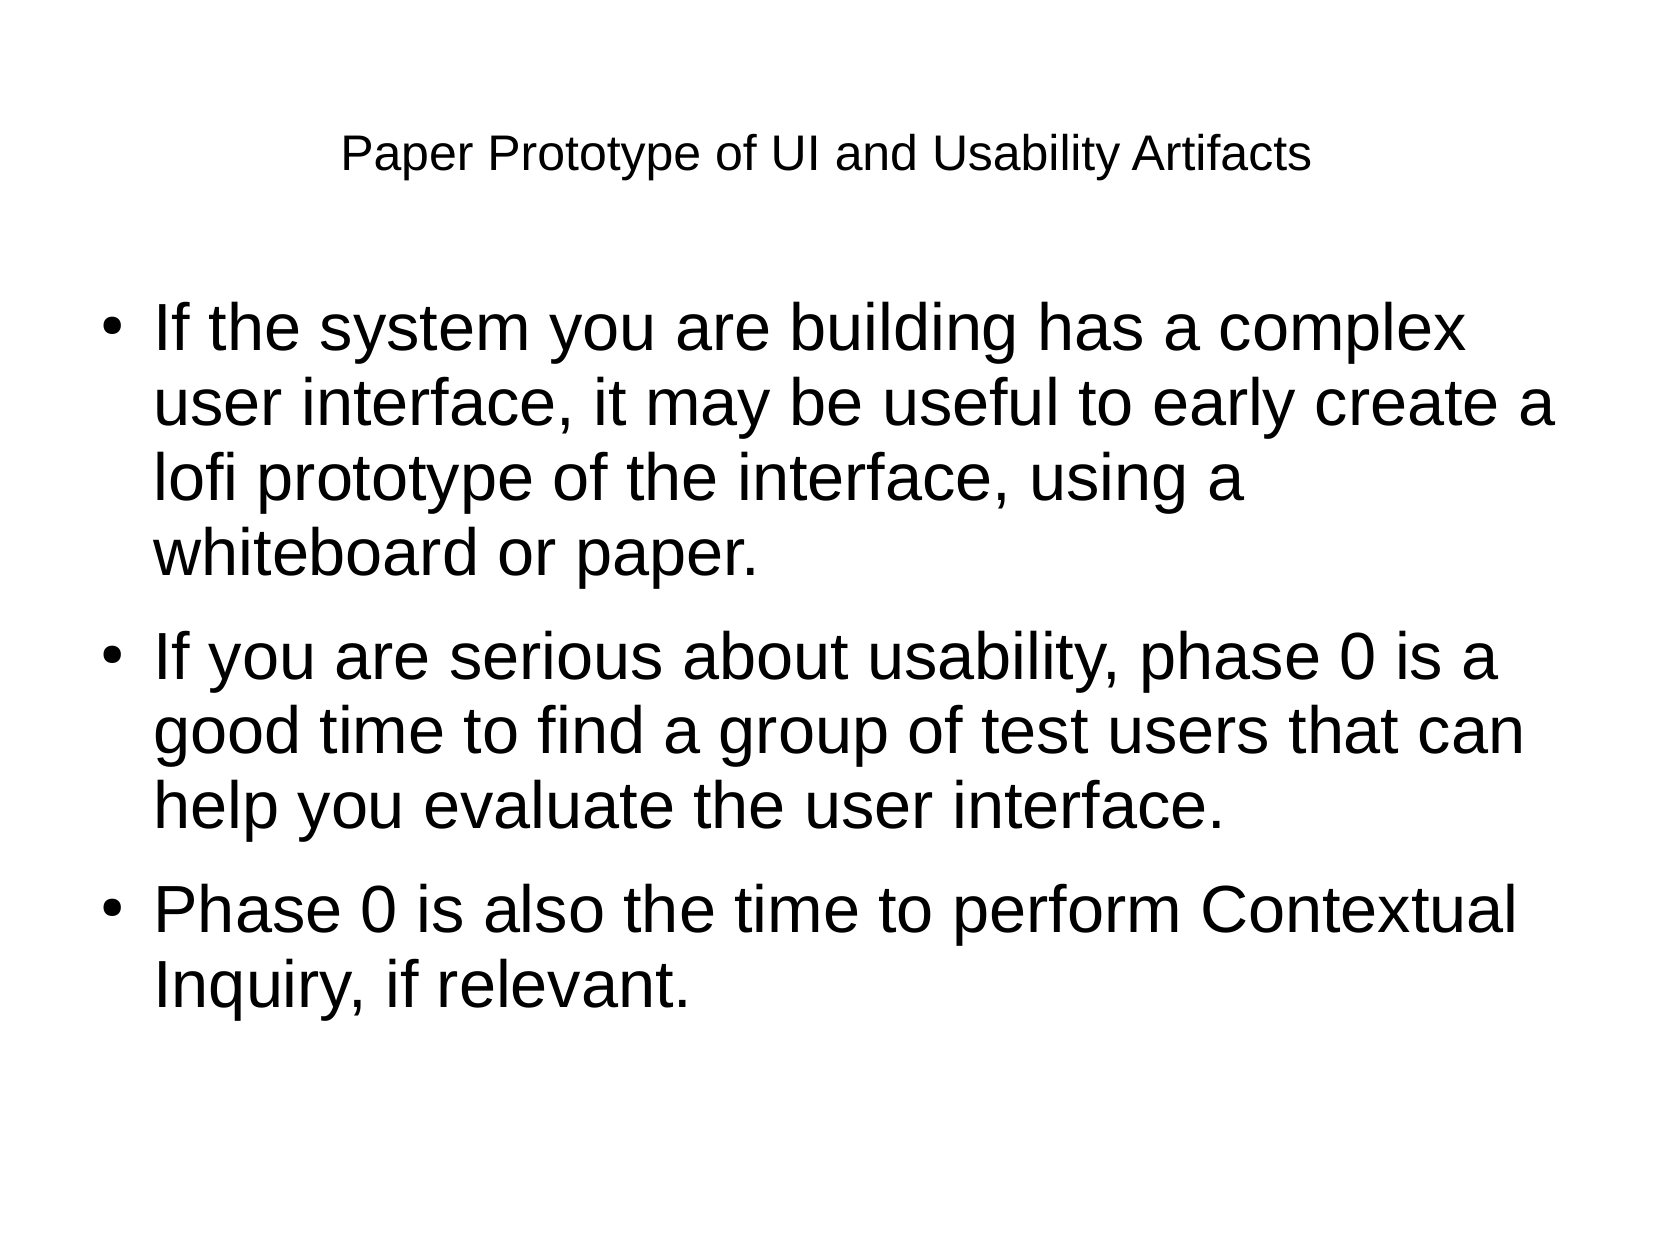

# Paper Prototype of UI and Usability Artifacts
If the system you are building has a complex user interface, it may be useful to early create a lofi prototype of the interface, using a whiteboard or paper.
If you are serious about usability, phase 0 is a good time to find a group of test users that can help you evaluate the user interface.
Phase 0 is also the time to perform Contextual Inquiry, if relevant.